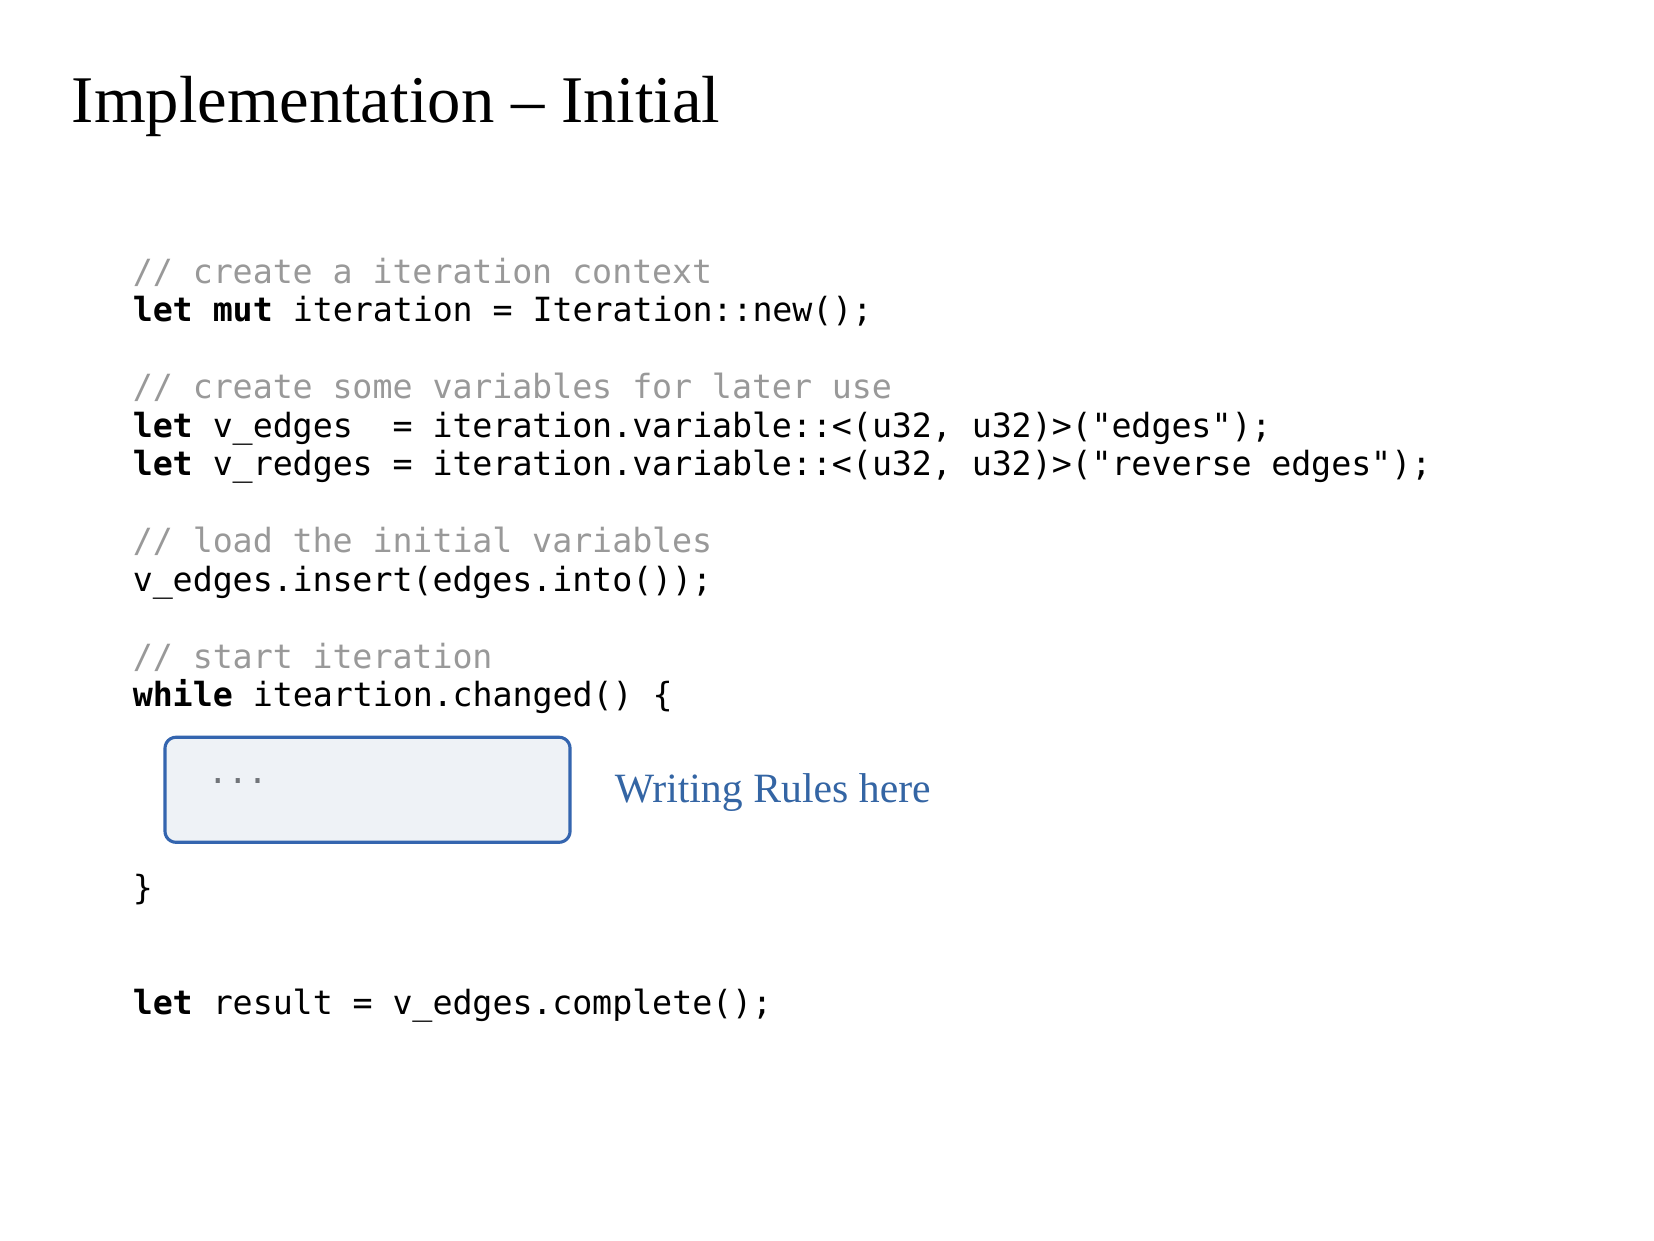

# Implementation – Initial
// create a iteration context
let mut iteration = Iteration::new();
// create some variables for later use
let v_edges = iteration.variable::<(u32, u32)>("edges");
let v_redges = iteration.variable::<(u32, u32)>("reverse edges");
// load the initial variables
v_edges.insert(edges.into());
// start iteration
while iteartion.changed() {
	...
}
let result = v_edges.complete();
Writing Rules here